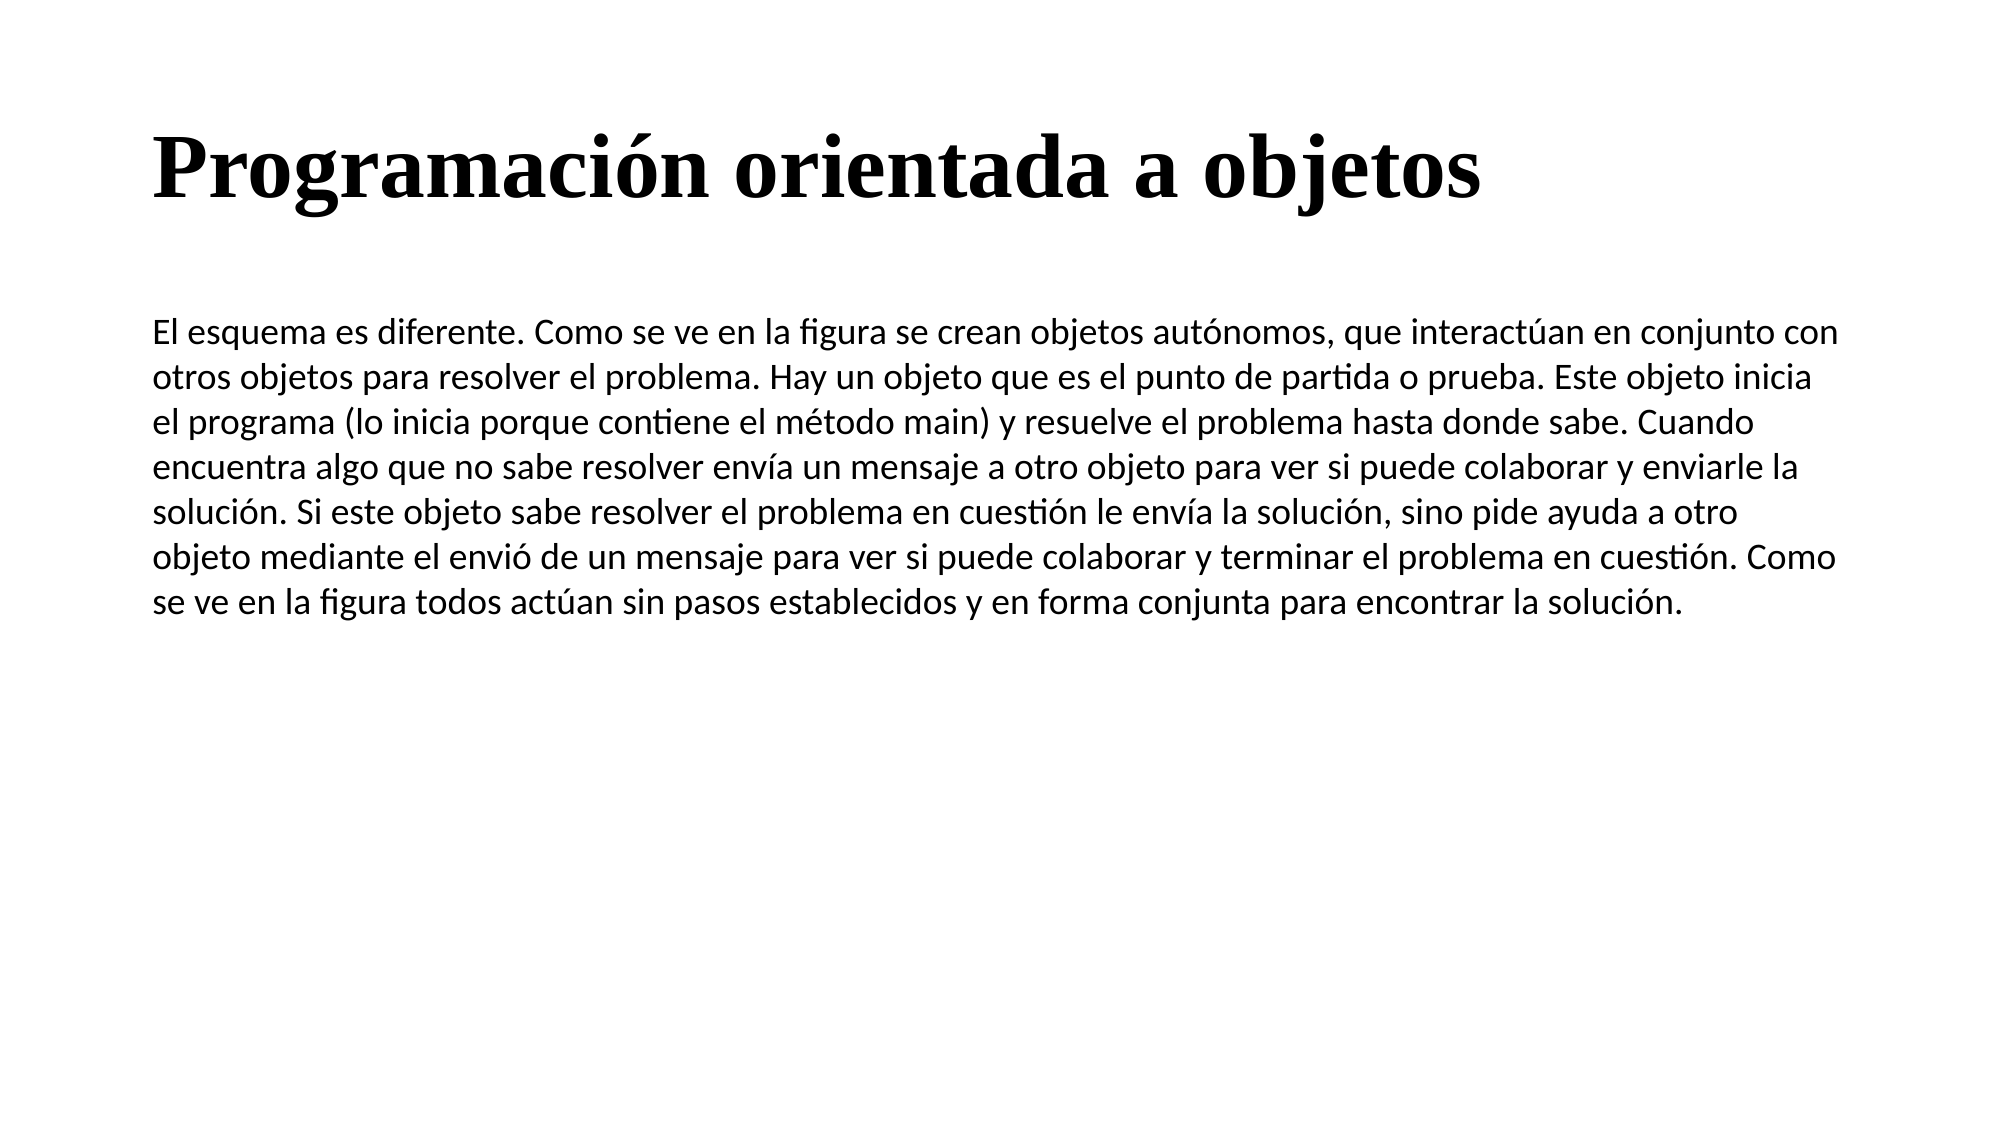

Programación orientada a objetos
El esquema es diferente. Como se ve en la figura se crean objetos autónomos, que interactúan en conjunto con otros objetos para resolver el problema. Hay un objeto que es el punto de partida o prueba. Este objeto inicia el programa (lo inicia porque contiene el método main) y resuelve el problema hasta donde sabe. Cuando encuentra algo que no sabe resolver envía un mensaje a otro objeto para ver si puede colaborar y enviarle la solución. Si este objeto sabe resolver el problema en cuestión le envía la solución, sino pide ayuda a otro objeto mediante el envió de un mensaje para ver si puede colaborar y terminar el problema en cuestión. Como se ve en la figura todos actúan sin pasos establecidos y en forma conjunta para encontrar la solución.